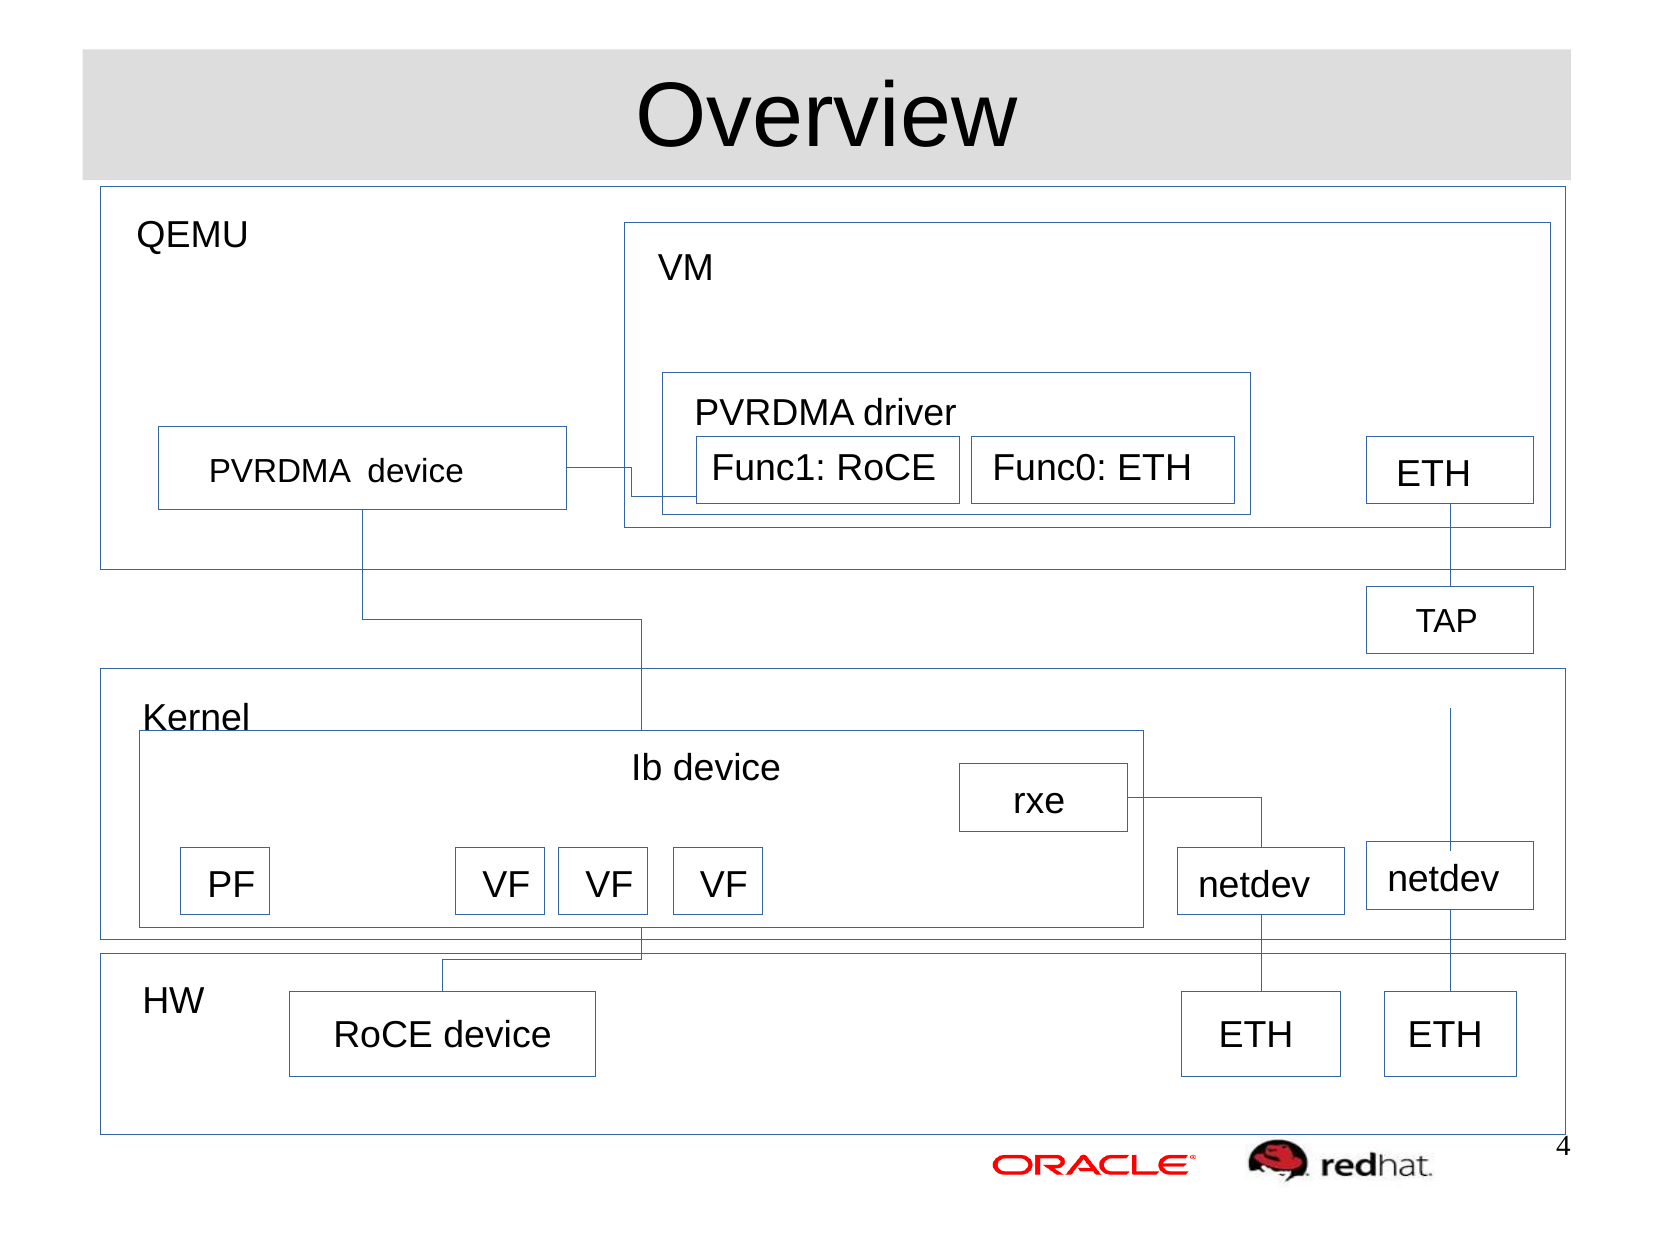

# Overview
QEMU
VM
PVRDMA driver
Func1: RoCE
Func0: ETH
PVRDMA device
ETH
TAP
Kernel
Ib device
rxe
netdev
PF
VF
VF
VF
netdev
HW
RoCE device
ETH
ETH
4